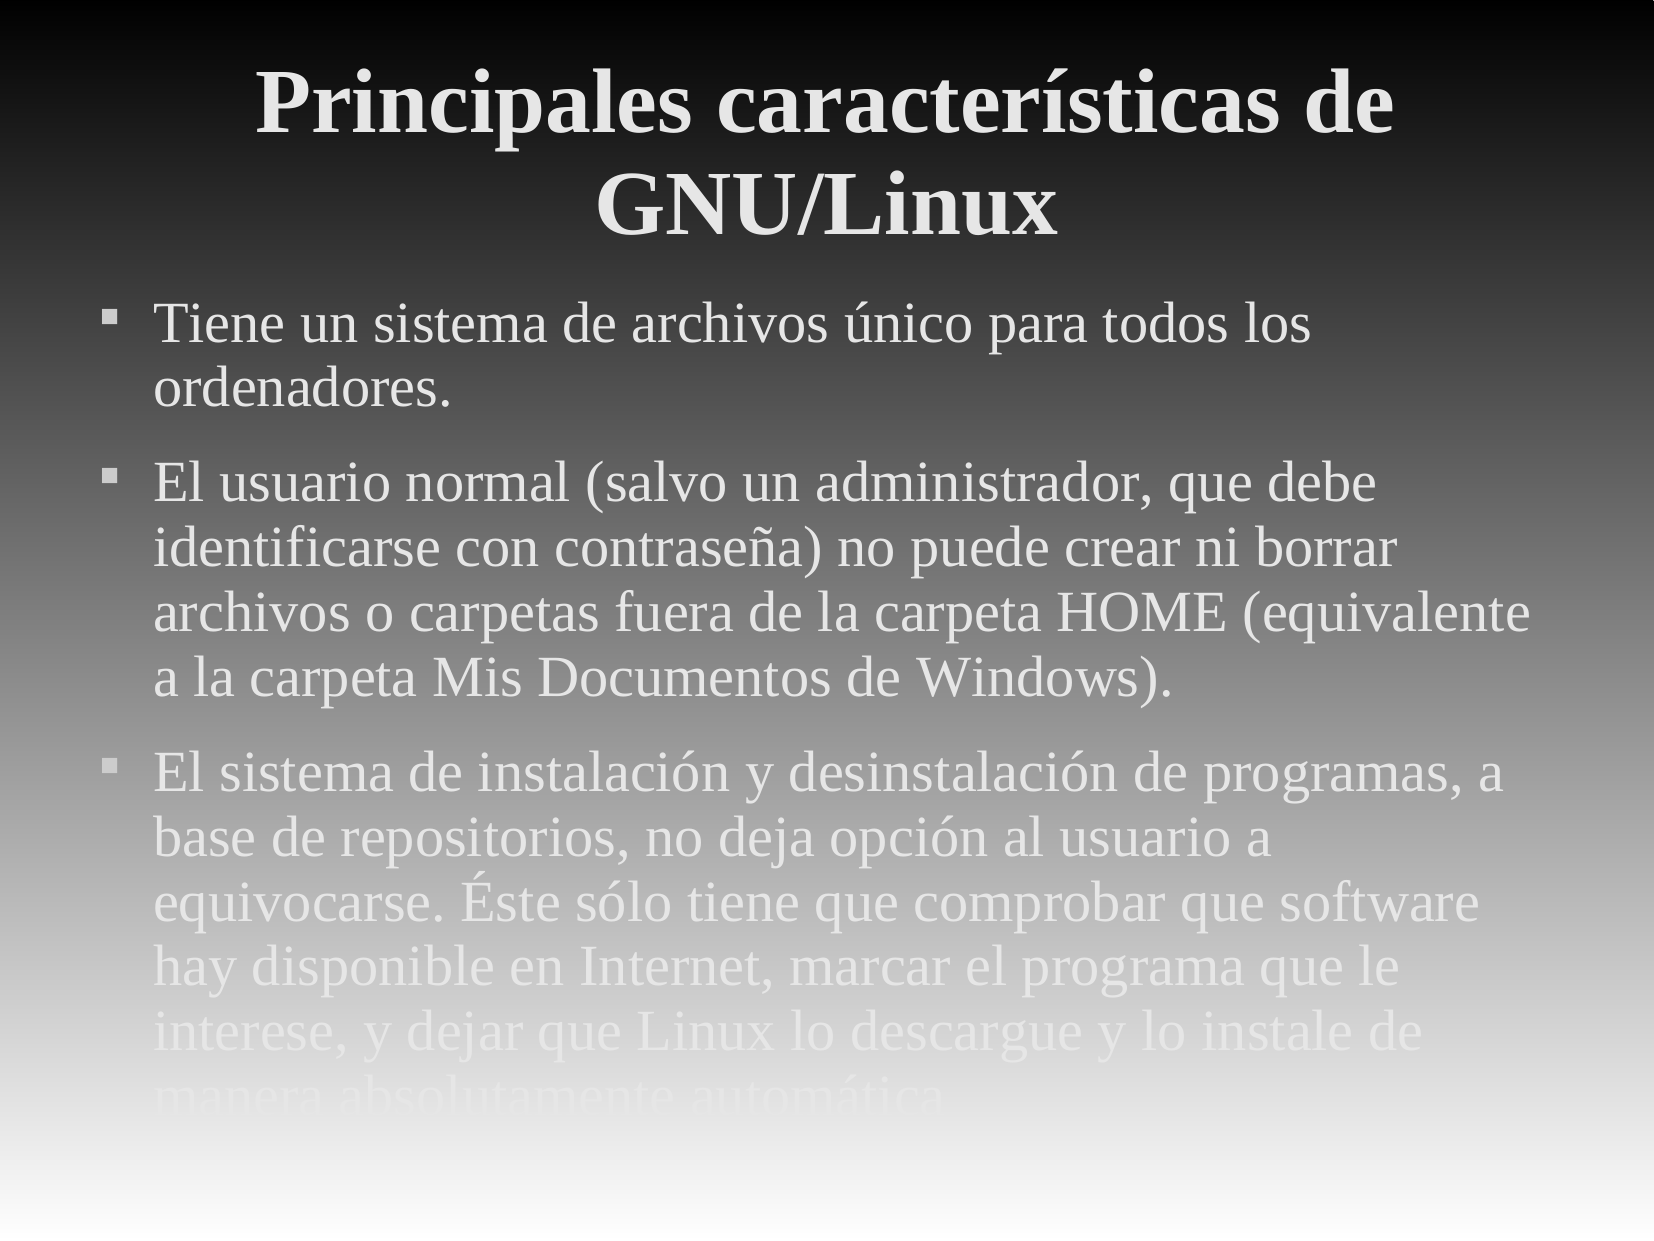

# Principales características de GNU/Linux
Tiene un sistema de archivos único para todos los ordenadores.
El usuario normal (salvo un administrador, que debe identificarse con contraseña) no puede crear ni borrar archivos o carpetas fuera de la carpeta HOME (equivalente a la carpeta Mis Documentos de Windows).
El sistema de instalación y desinstalación de programas, a base de repositorios, no deja opción al usuario a equivocarse. Éste sólo tiene que comprobar que software hay disponible en Internet, marcar el programa que le interese, y dejar que Linux lo descargue y lo instale de manera absolutamente automática